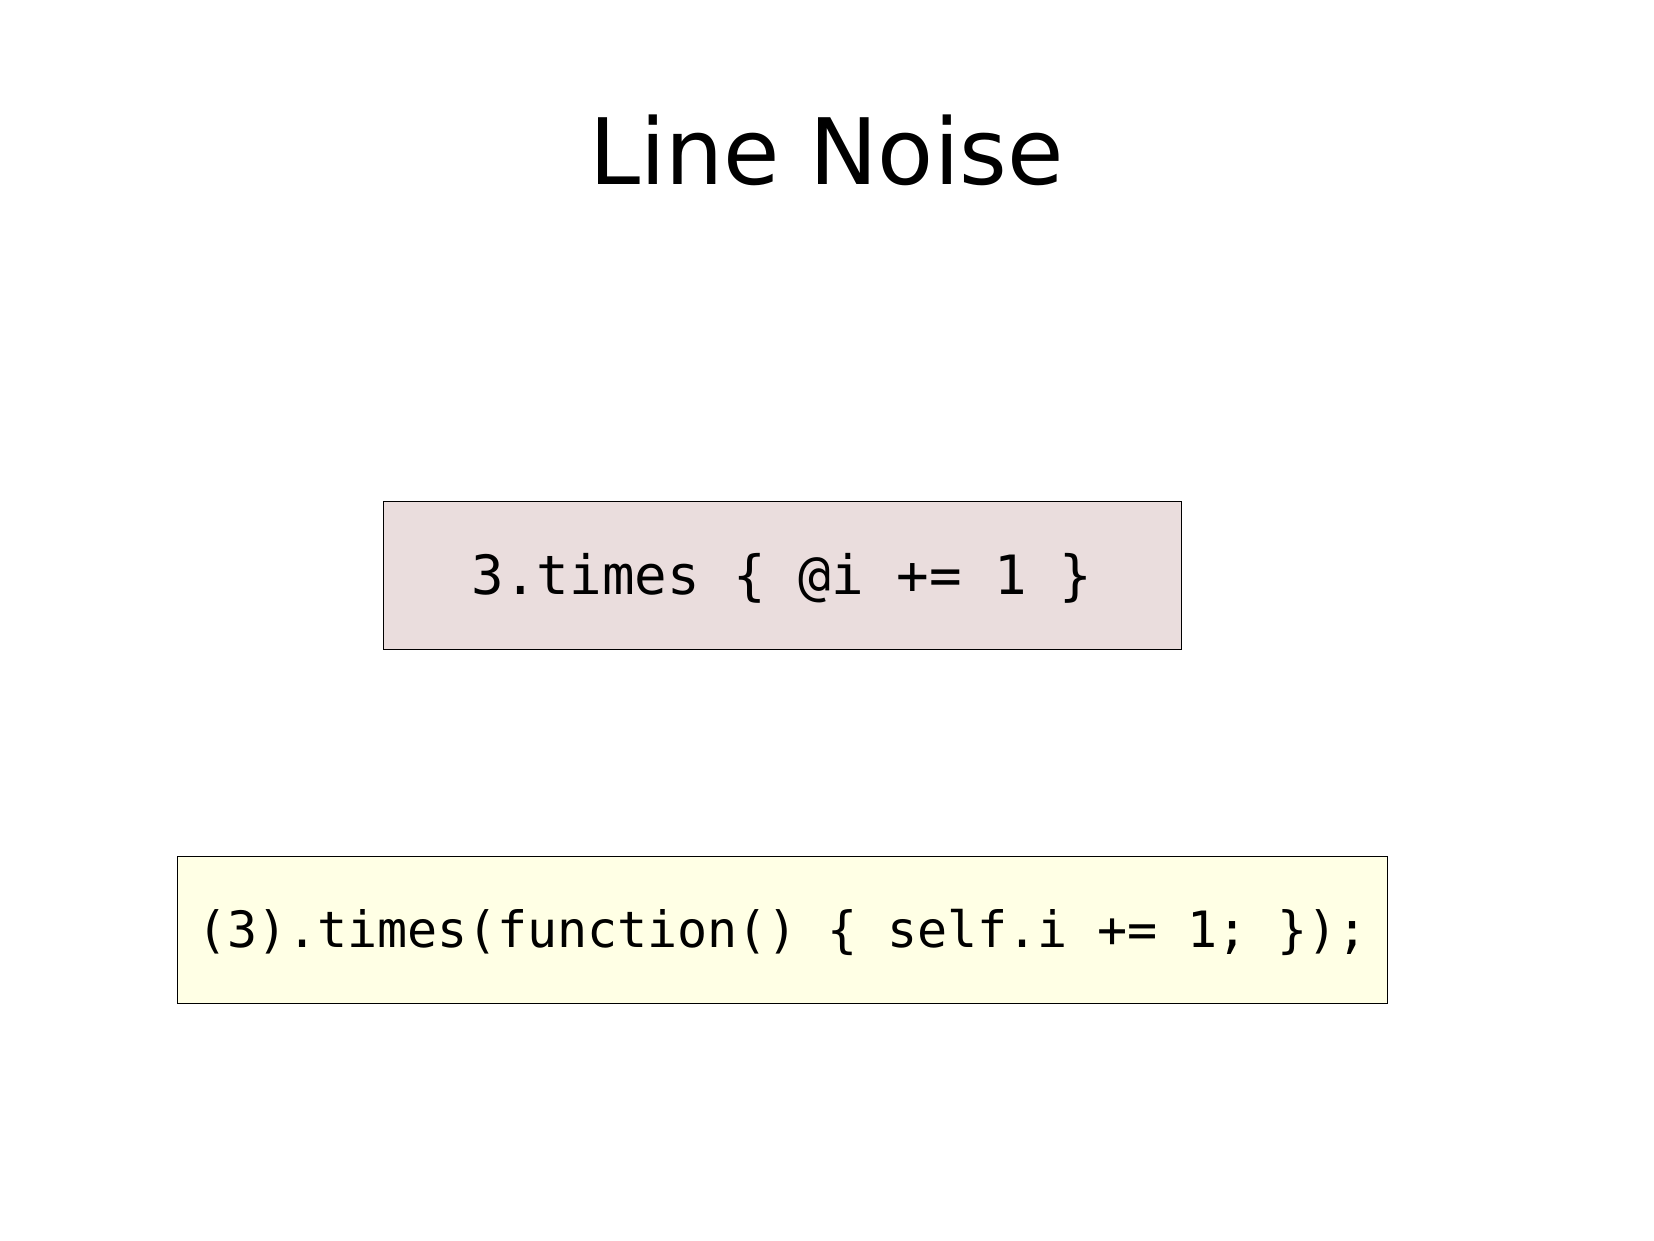

# Line Noise
3.times { @i += 1 }
(3).times(function() { self.i += 1; });